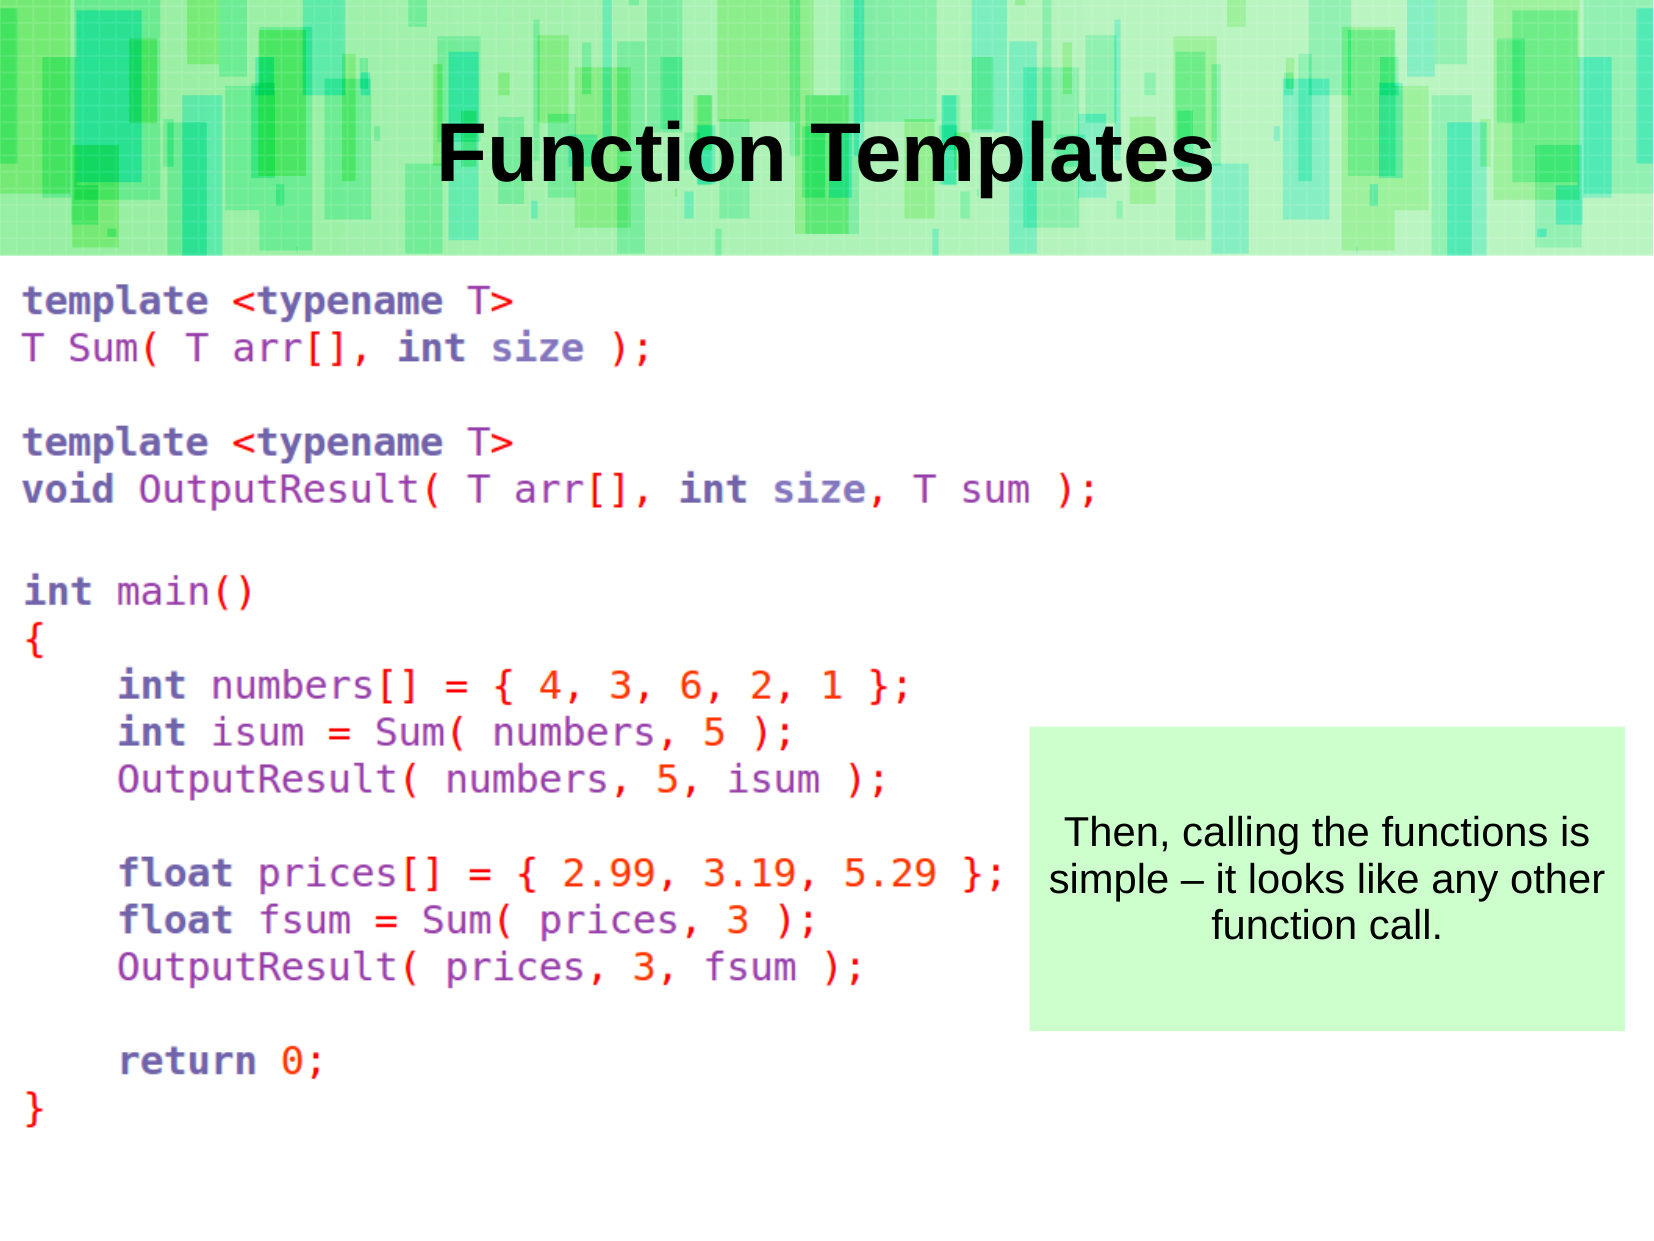

# Function Templates
Then, calling the functions is simple – it looks like any other function call.